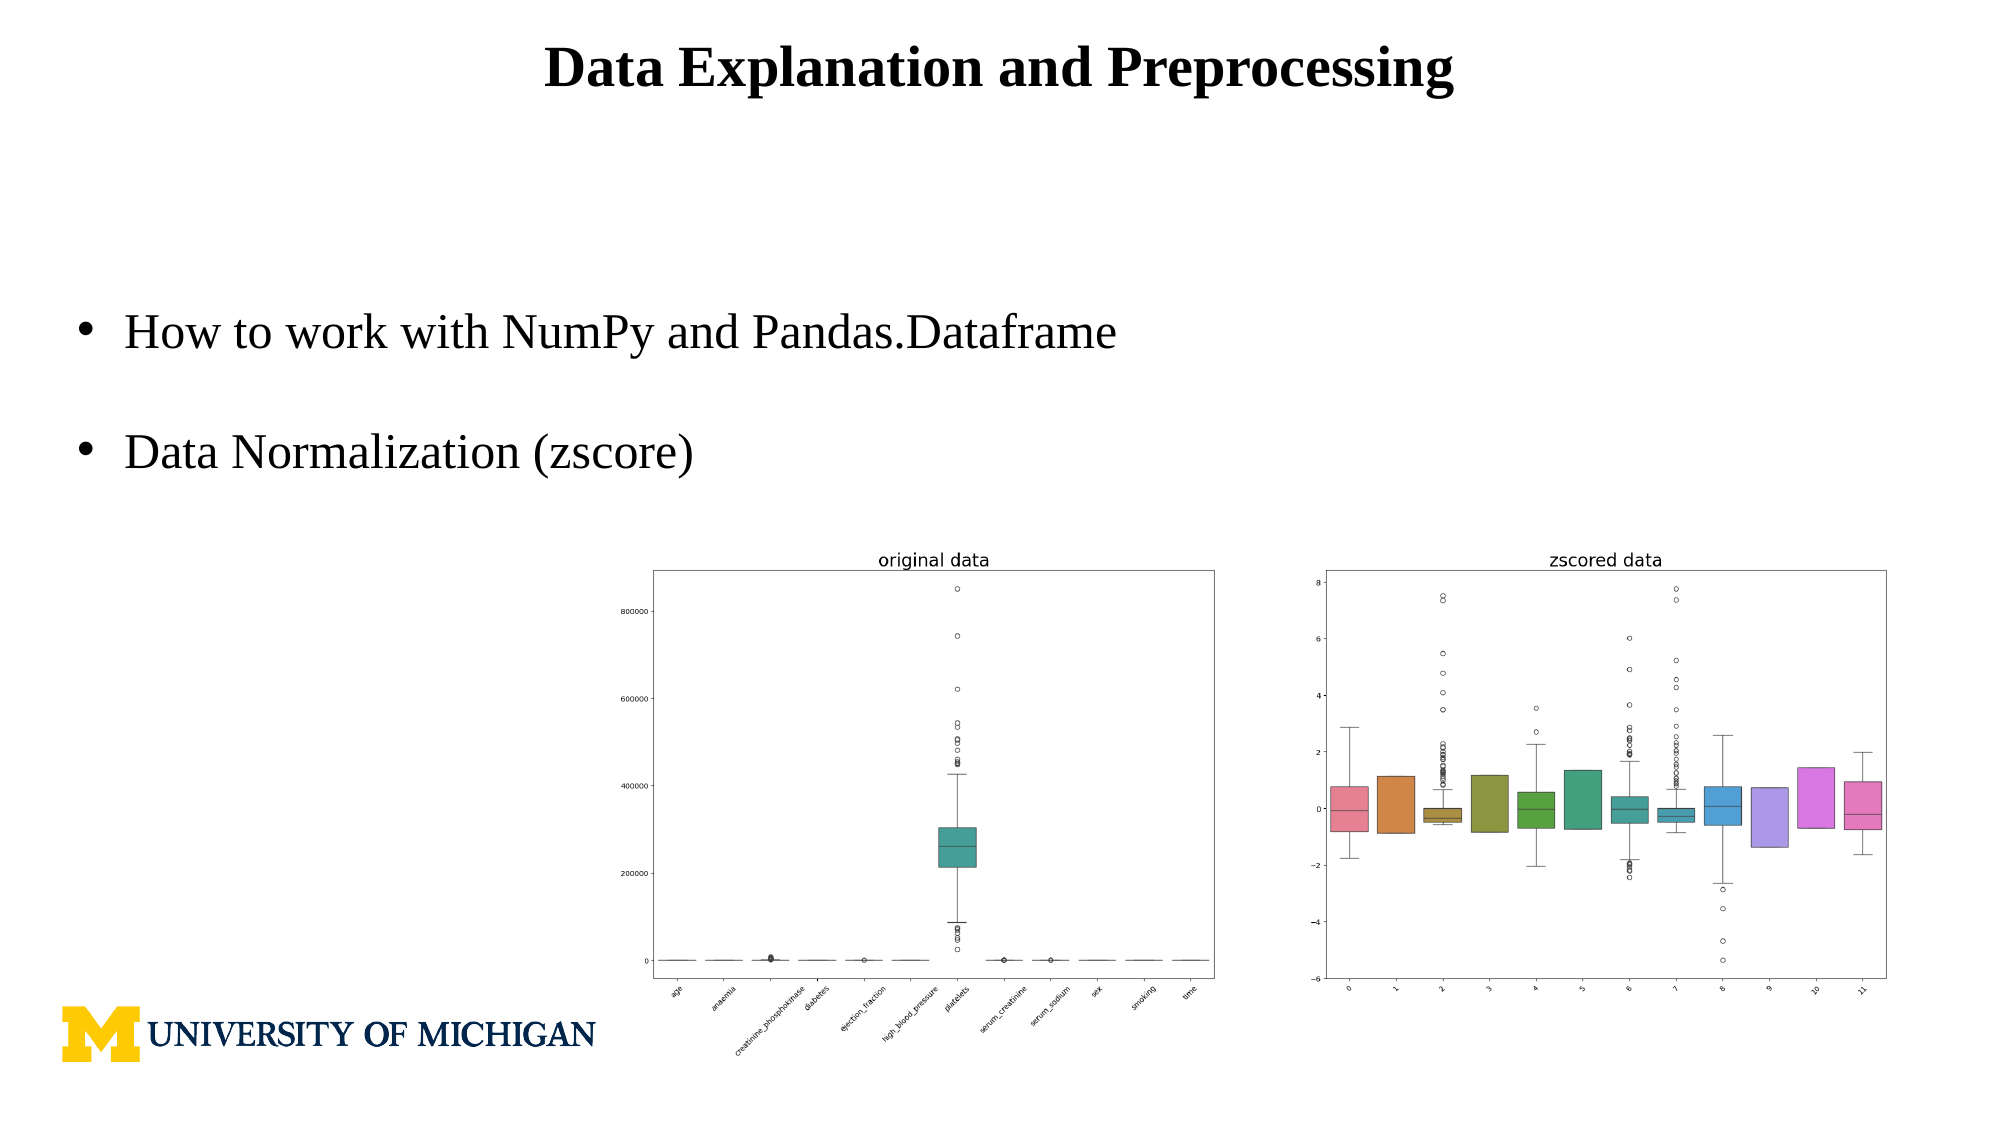

Data Explanation and Preprocessing
How to work with NumPy and Pandas.Dataframe
Data Normalization (zscore)